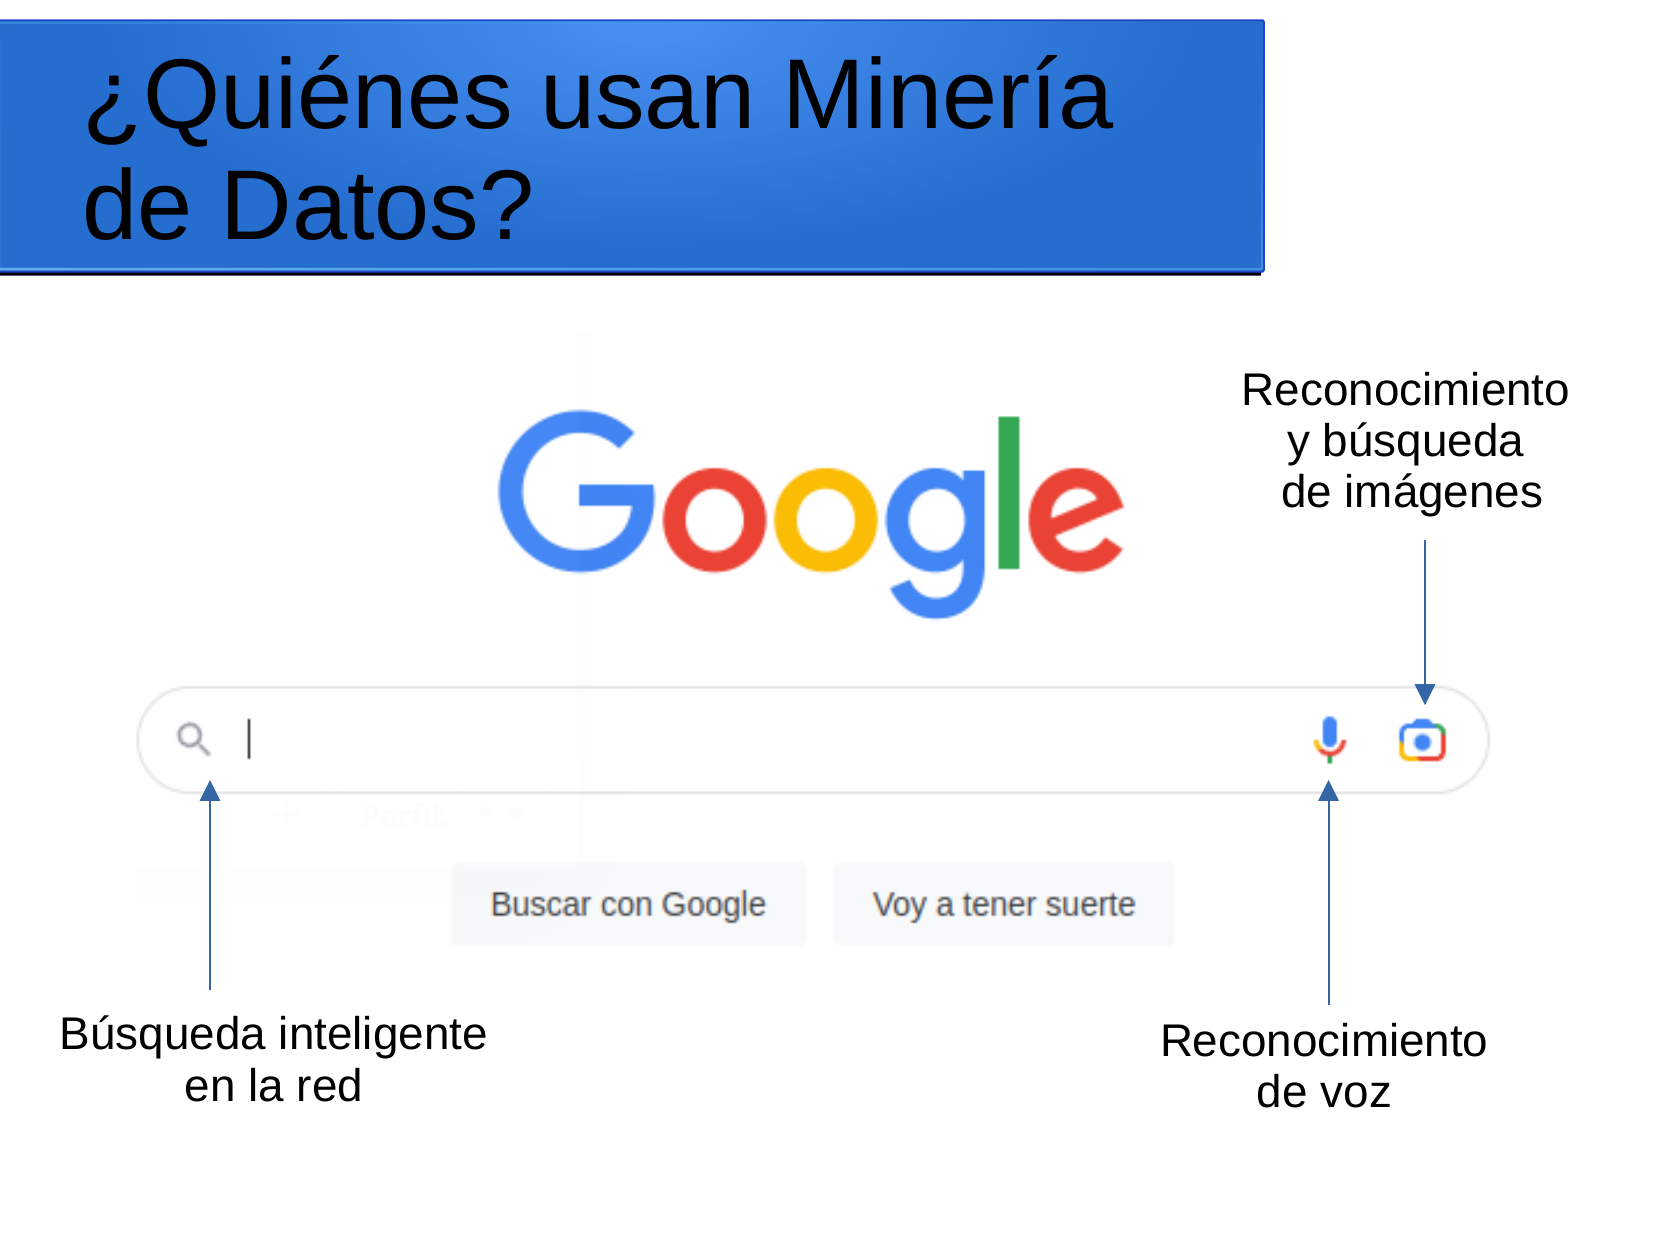

# ¿Quiénes usan Minería de Datos?
Reconocimiento
y búsqueda
de imágenes
Búsqueda inteligente
en la red
Reconocimiento
de voz